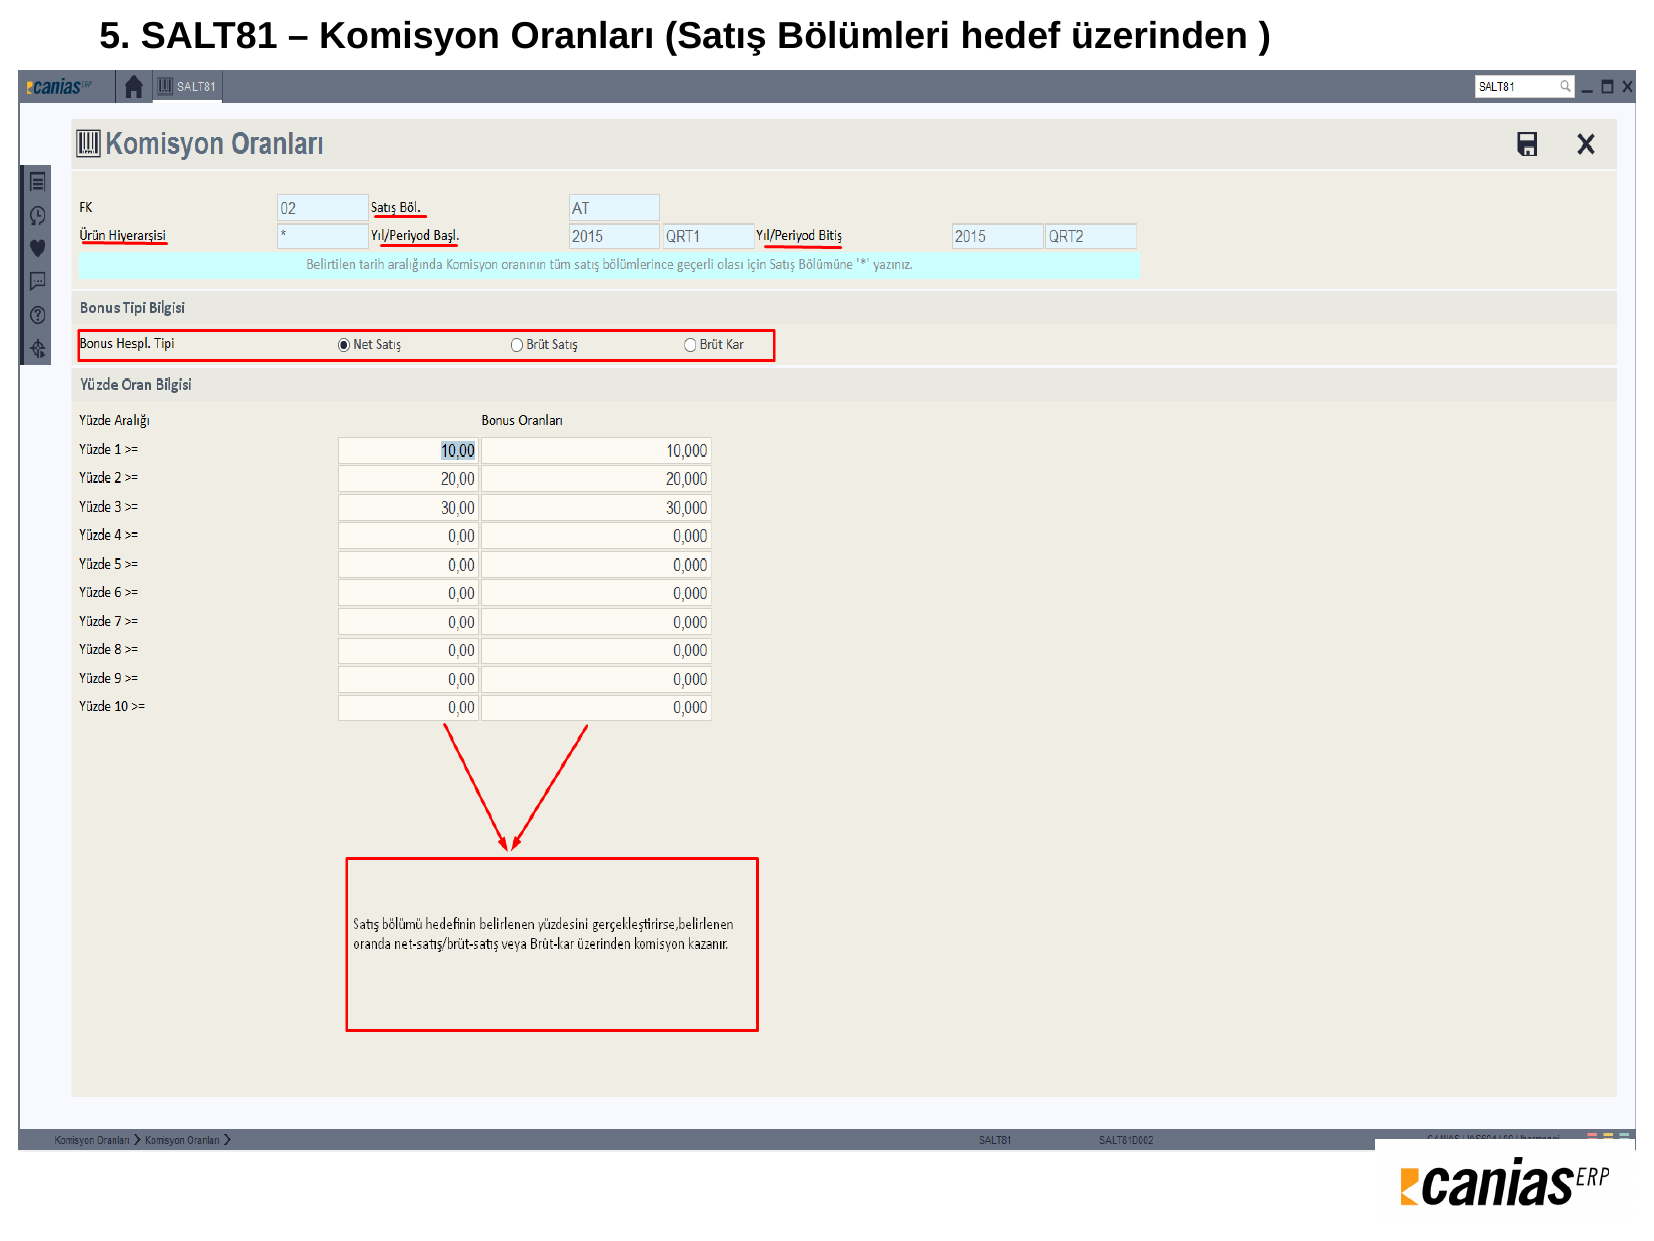

5. SALT81 – Komisyon Oranları (Satış Bölümleri hedef üzerinden )